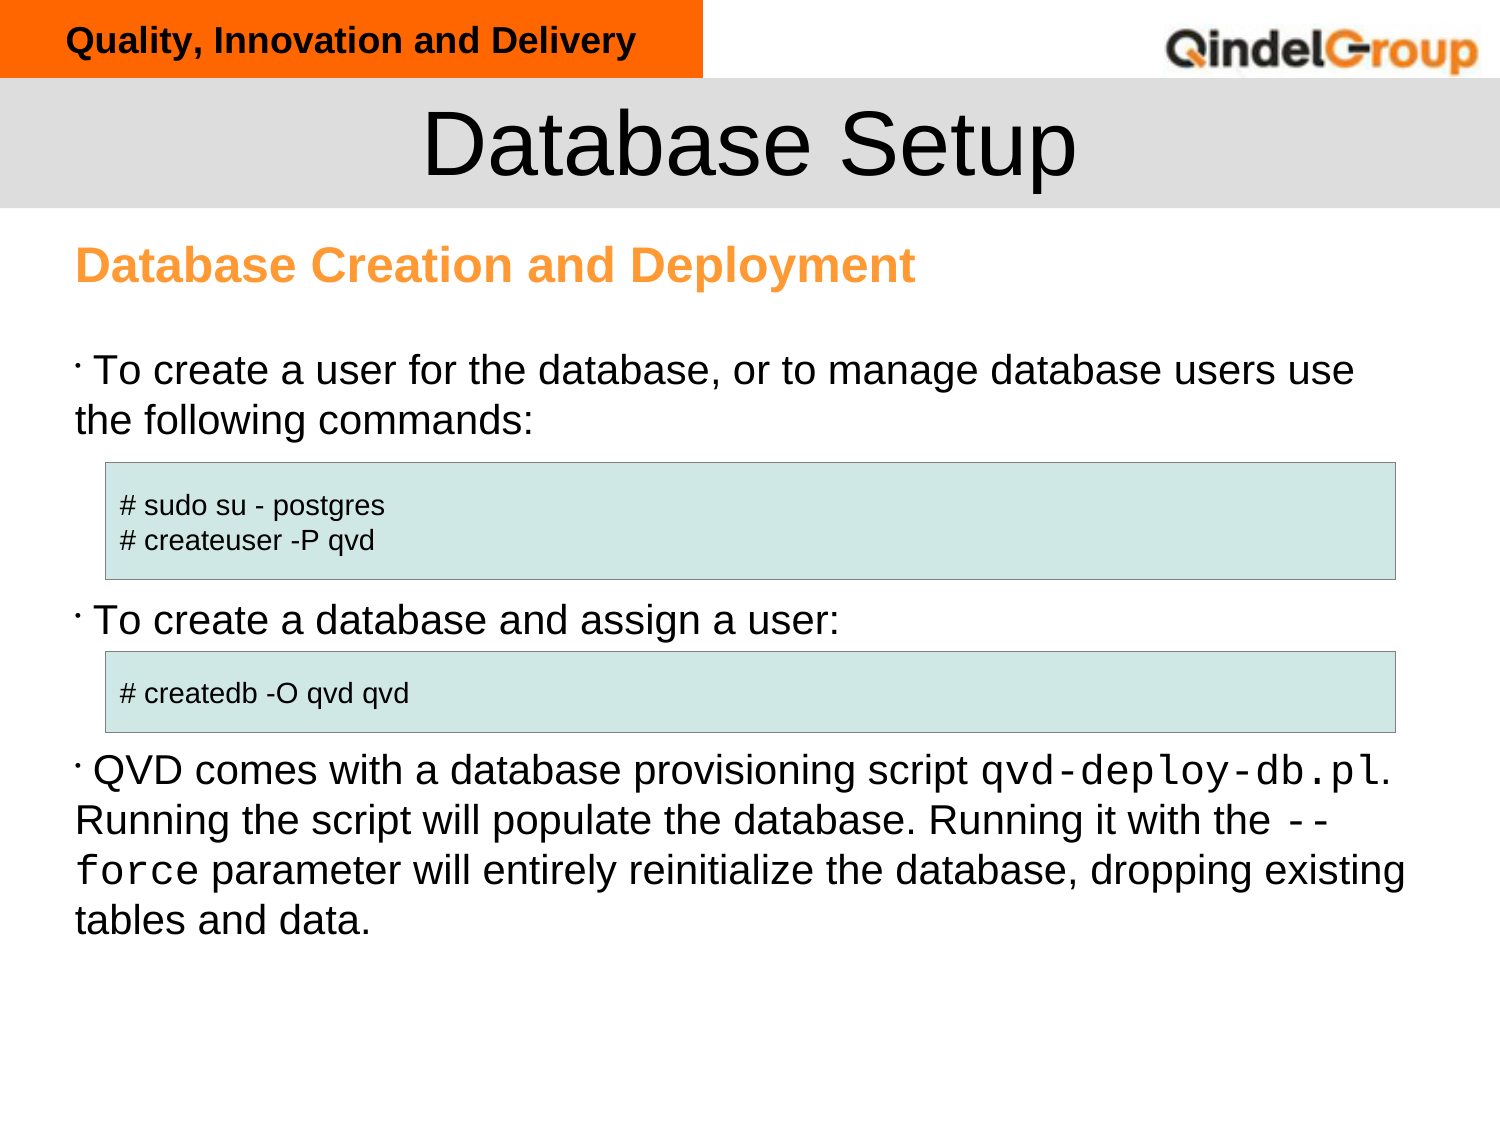

# Database Setup
Database Creation and Deployment
 To create a user for the database, or to manage database users use the following commands:
 To create a database and assign a user:
 QVD comes with a database provisioning script qvd-deploy-db.pl. Running the script will populate the database. Running it with the --force parameter will entirely reinitialize the database, dropping existing tables and data.
# sudo su - postgres
# createuser -P qvd
# createdb -O qvd qvd